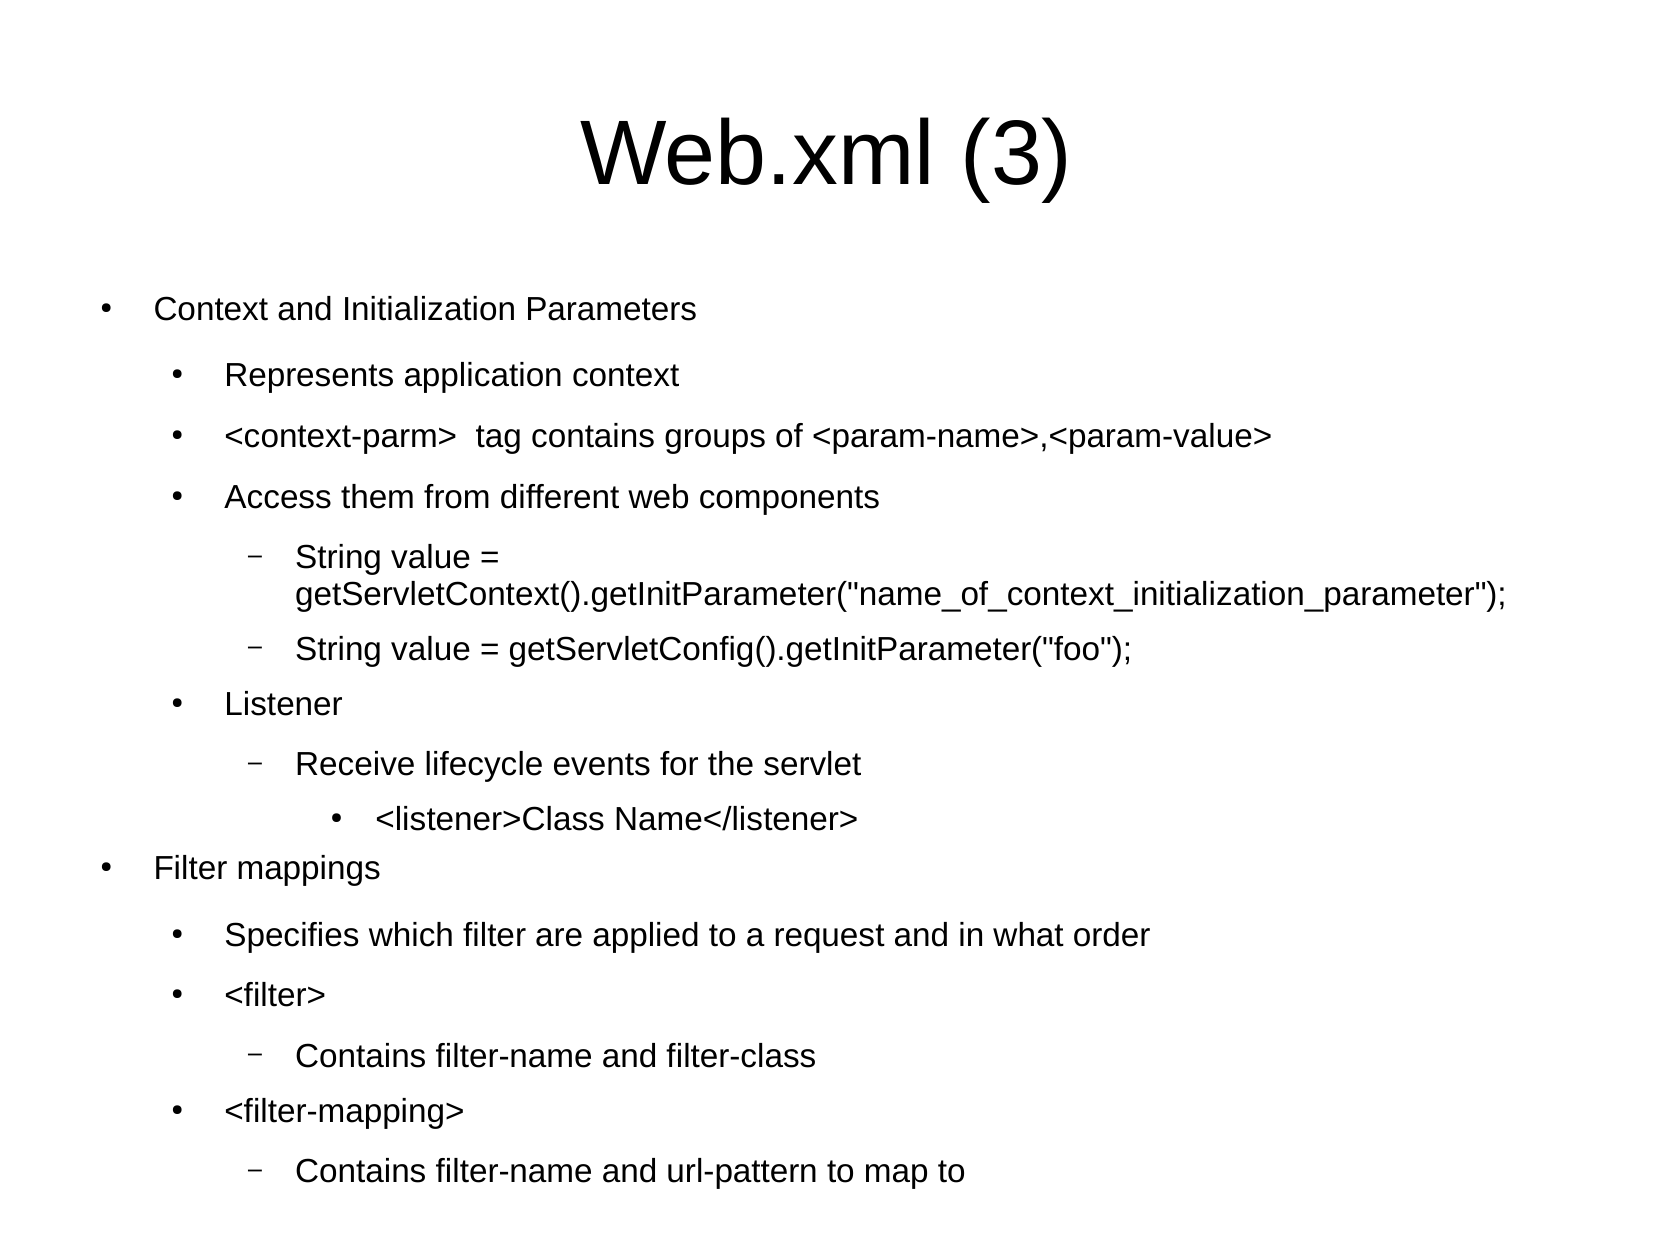

# Web.xml (3)
Context and Initialization Parameters
Represents application context
<context-parm> tag contains groups of <param-name>,<param-value>
Access them from different web components
String value = getServletContext().getInitParameter("name_of_context_initialization_parameter");
String value = getServletConfig().getInitParameter("foo");
Listener
Receive lifecycle events for the servlet
 <listener>Class Name</listener>
Filter mappings
Specifies which filter are applied to a request and in what order
<filter>
Contains filter-name and filter-class
<filter-mapping>
Contains filter-name and url-pattern to map to